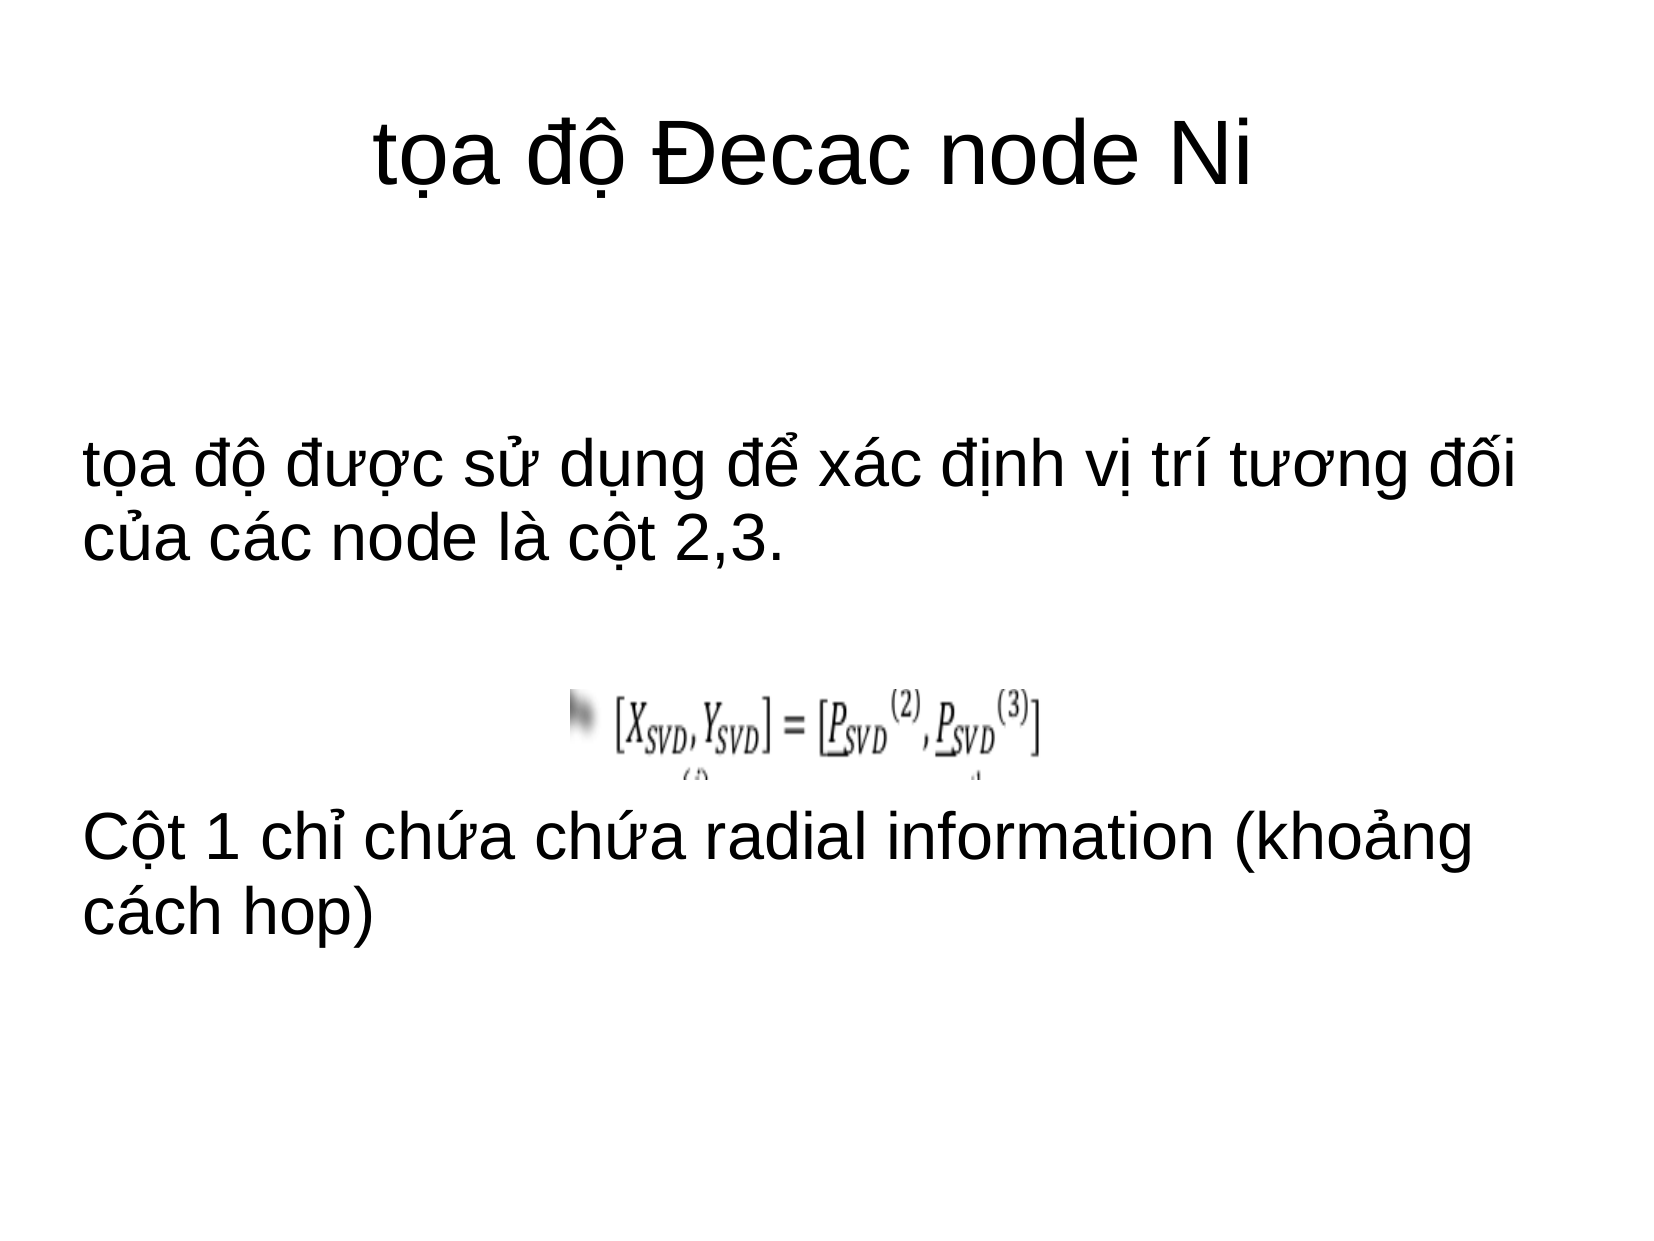

# tọa độ Đecac node Ni
tọa độ được sử dụng để xác định vị trí tương đối của các node là cột 2,3.
Cột 1 chỉ chứa chứa radial information (khoảng cách hop)